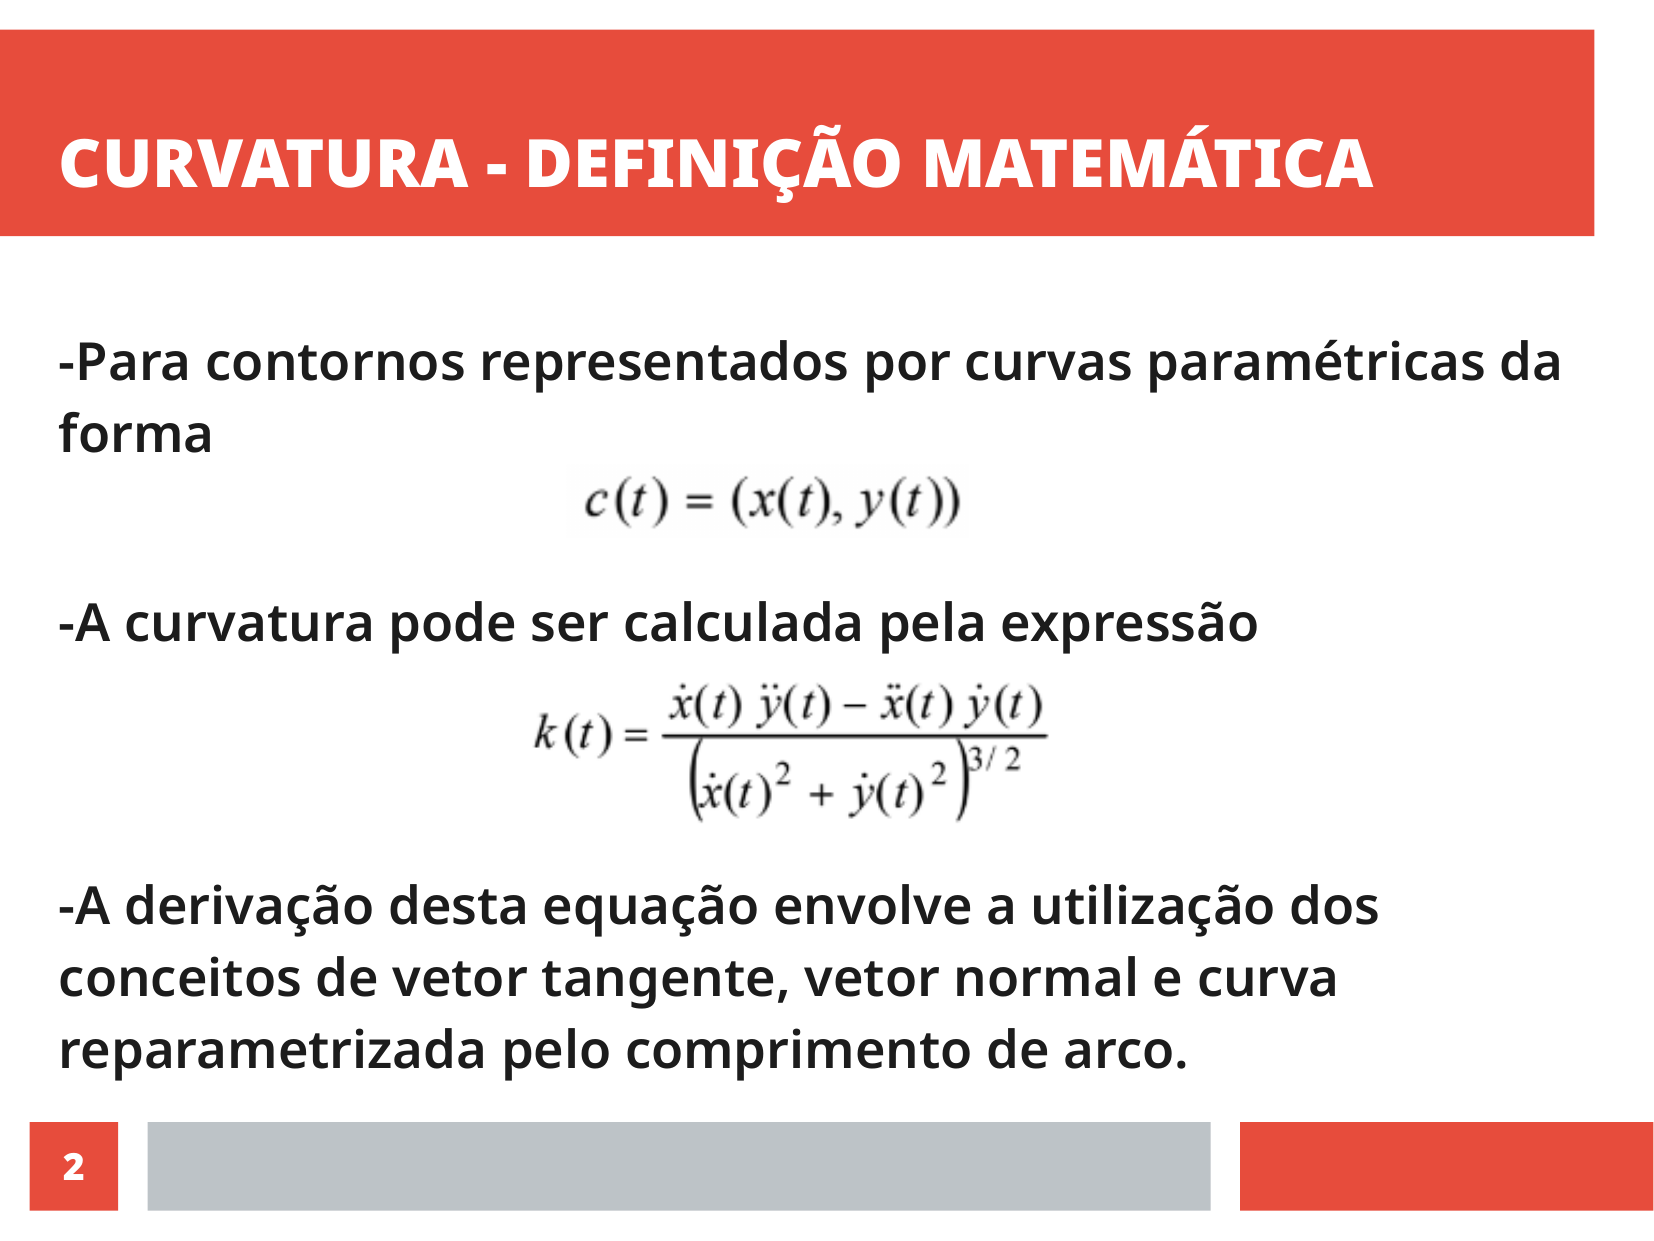

# CURVATURA - DEFINIÇÃO MATEMÁTICA
-Para contornos representados por curvas paramétricas da forma
-A curvatura pode ser calculada pela expressão
-A derivação desta equação envolve a utilização dos conceitos de vetor tangente, vetor normal e curva reparametrizada pelo comprimento de arco.
2